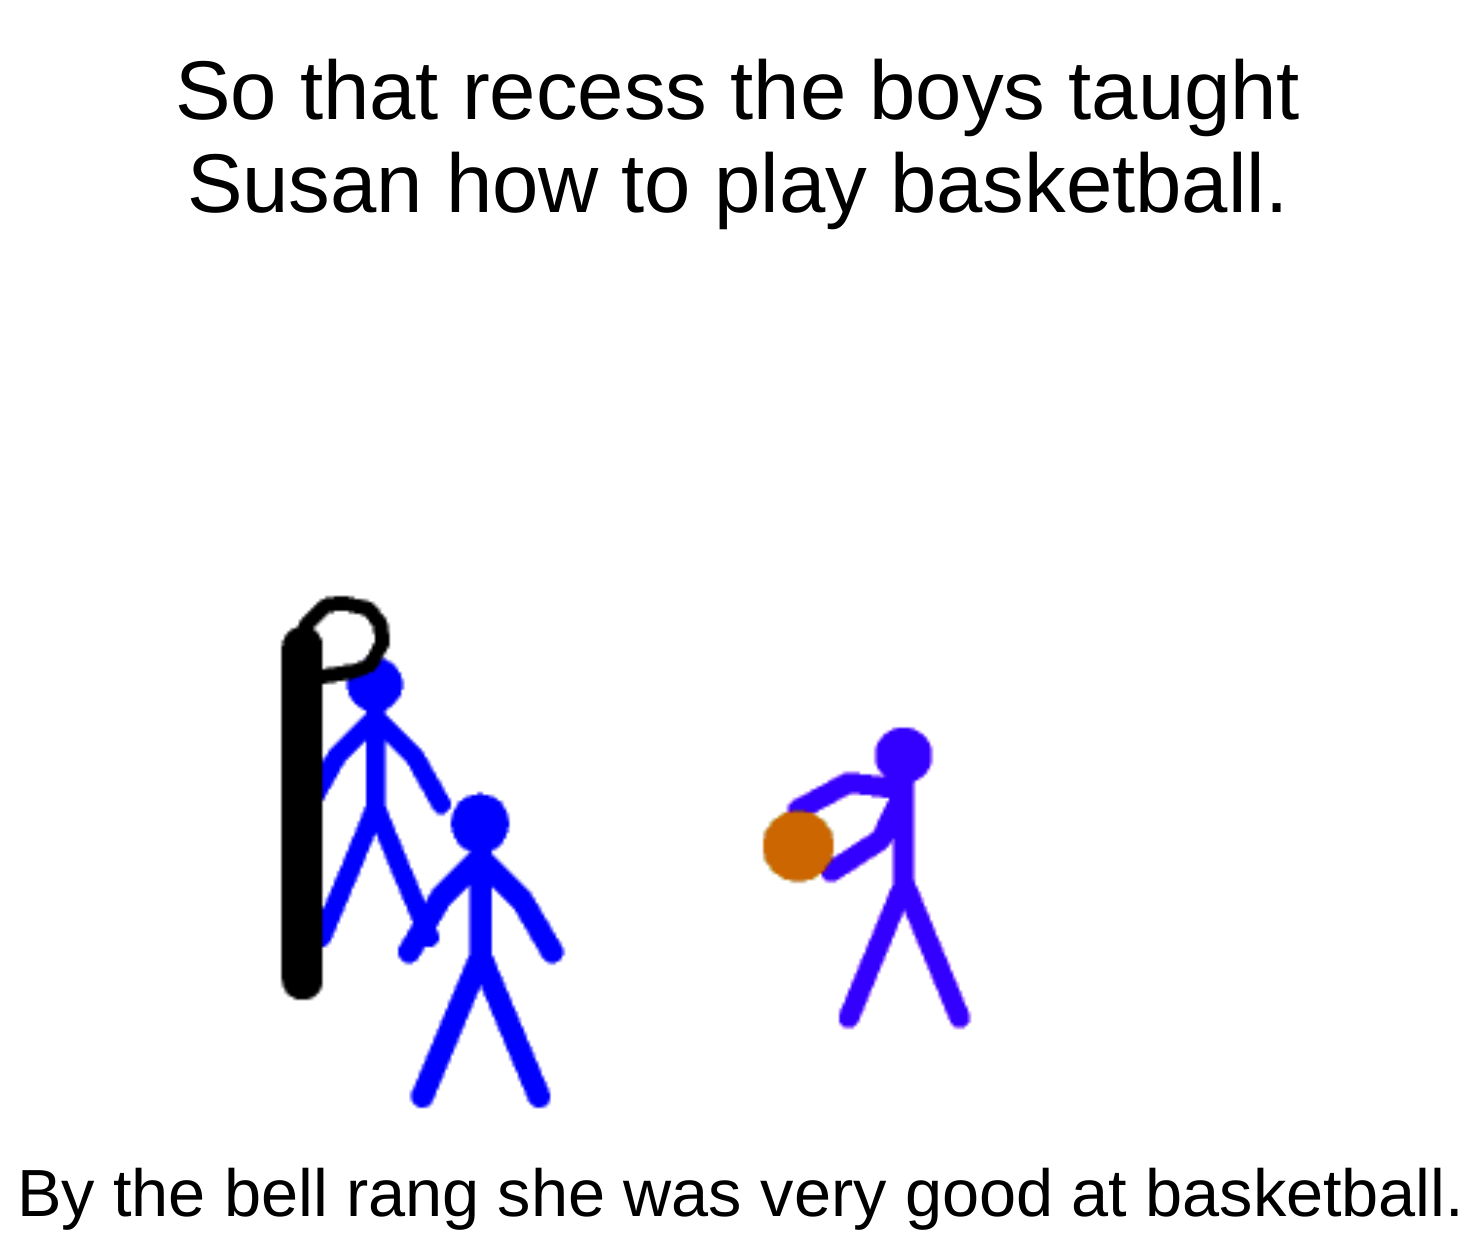

# So that recess the boys taught Susan how to play basketball.
By the bell rang she was very good at basketball.